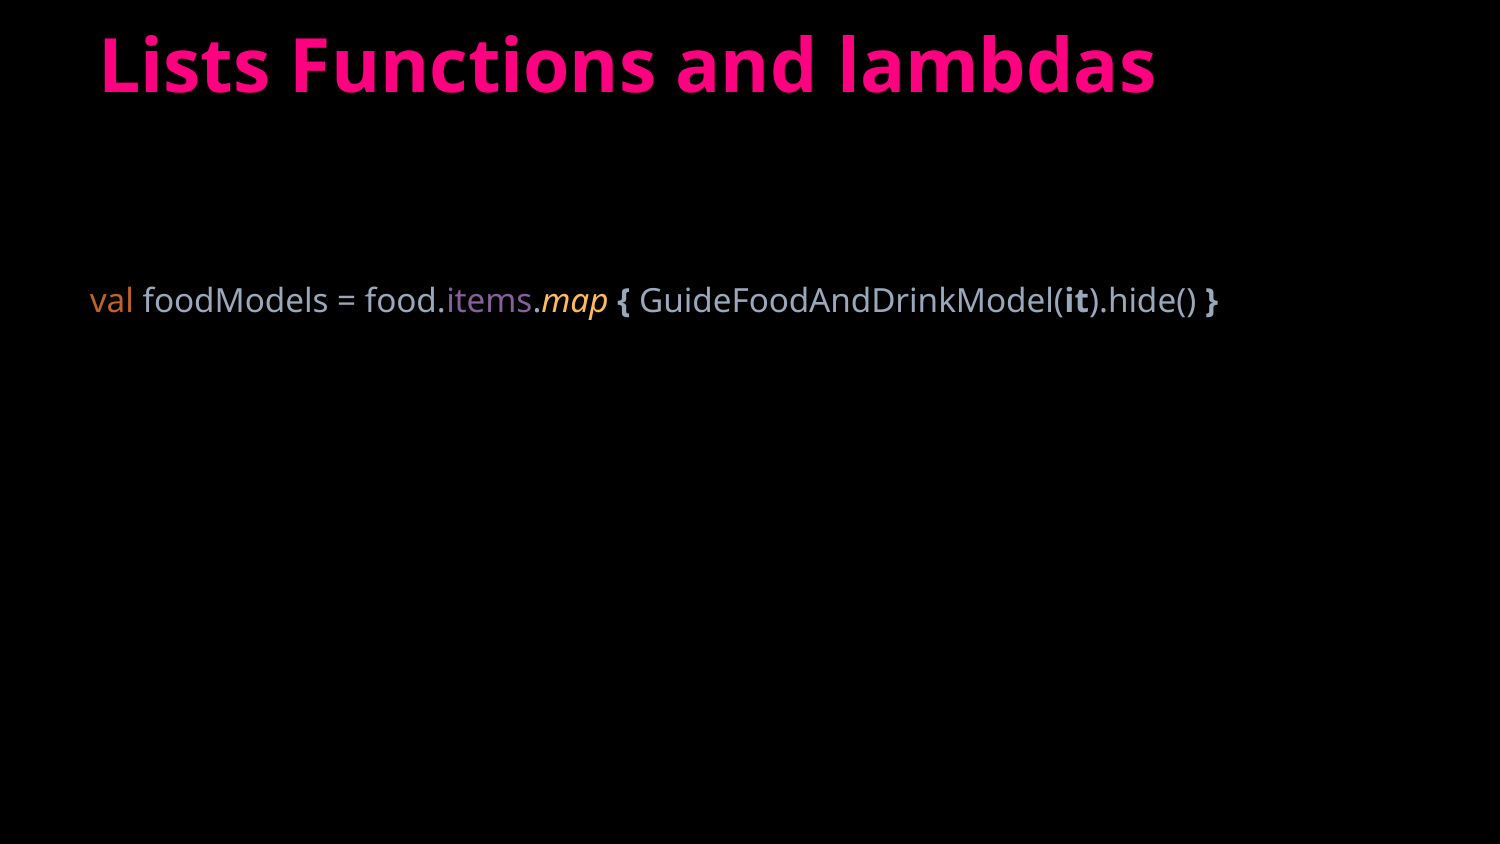

# Lists Functions and lambdas
val foodModels = food.items.map { GuideFoodAndDrinkModel(it).hide() }